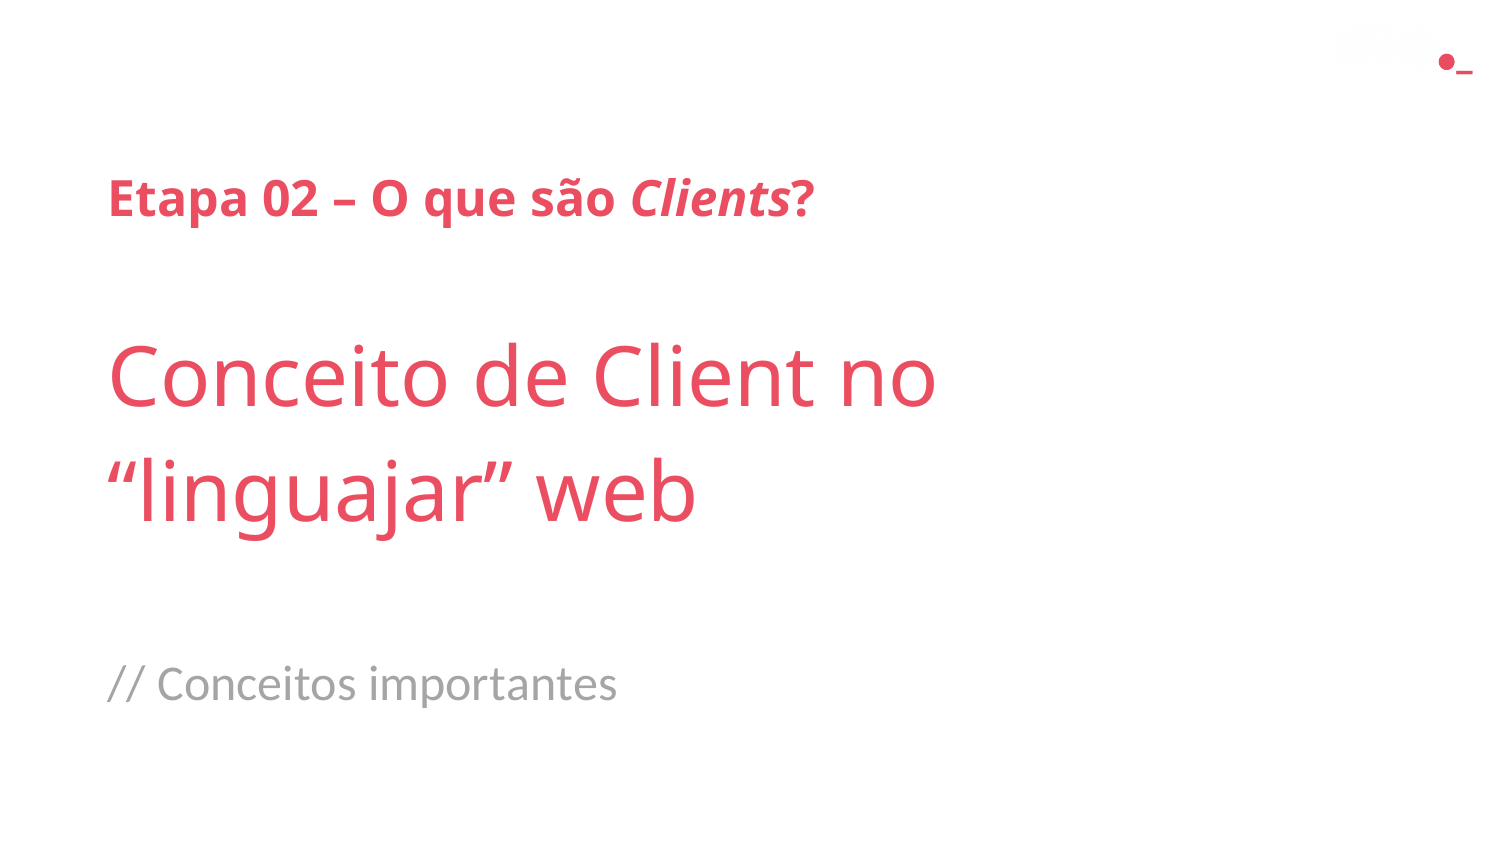

Etapa 02 – O que são Clients?
Conceito de Client no “linguajar” web
// Conceitos importantes